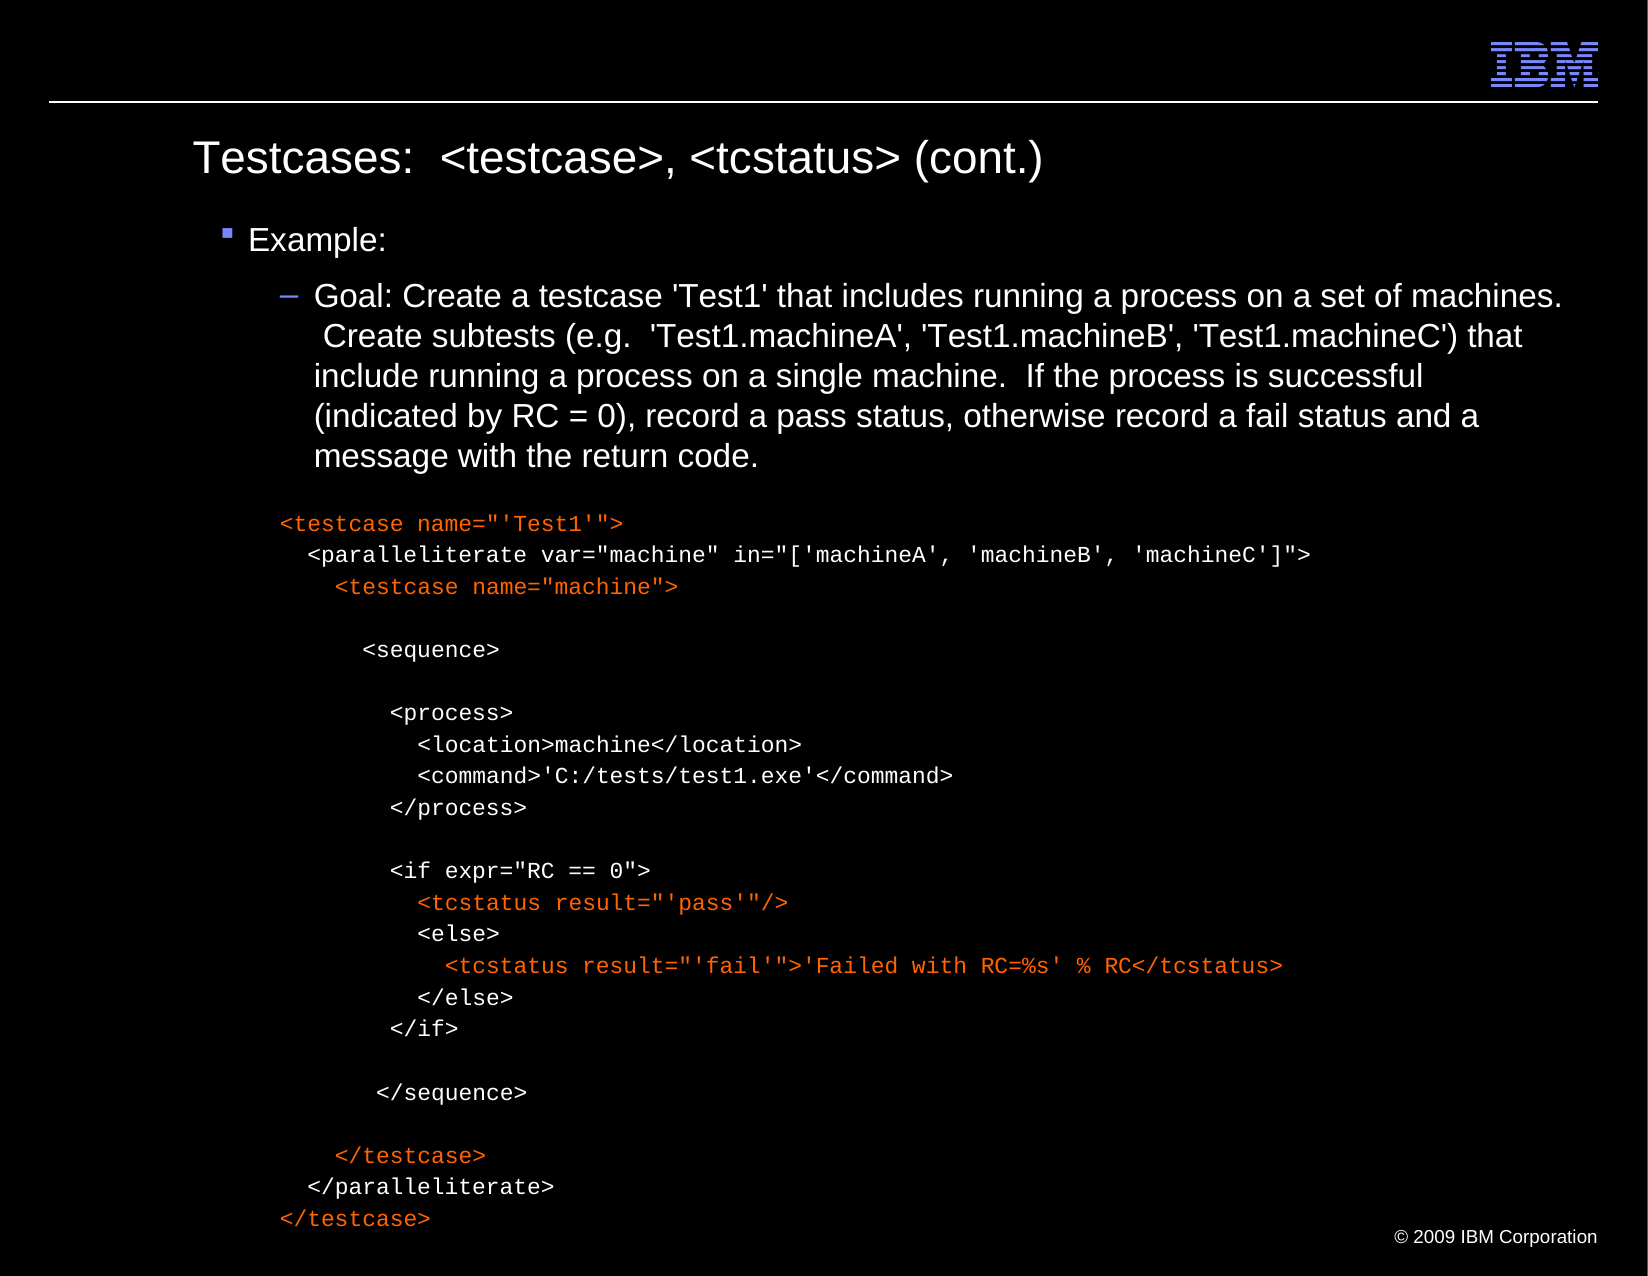

# Testcases: <testcase>, <tcstatus> (cont.)
Example:
Goal: Create a testcase 'Test1' that includes running a process on a set of machines. Create subtests (e.g. 'Test1.machineA', 'Test1.machineB', 'Test1.machineC') that include running a process on a single machine. If the process is successful (indicated by RC = 0), record a pass status, otherwise record a fail status and a message with the return code.
<testcase name="'Test1'">
 <paralleliterate var="machine" in="['machineA', 'machineB', 'machineC']">
 <testcase name="machine">
 <sequence>
 <process>
 <location>machine</location>
 <command>'C:/tests/test1.exe'</command>
 </process>
 <if expr="RC == 0">
 <tcstatus result="'pass'"/>
 <else>
 <tcstatus result="'fail'">'Failed with RC=%s' % RC</tcstatus>
 </else>
 </if>
 </sequence>
 </testcase>
 </paralleliterate>
</testcase>